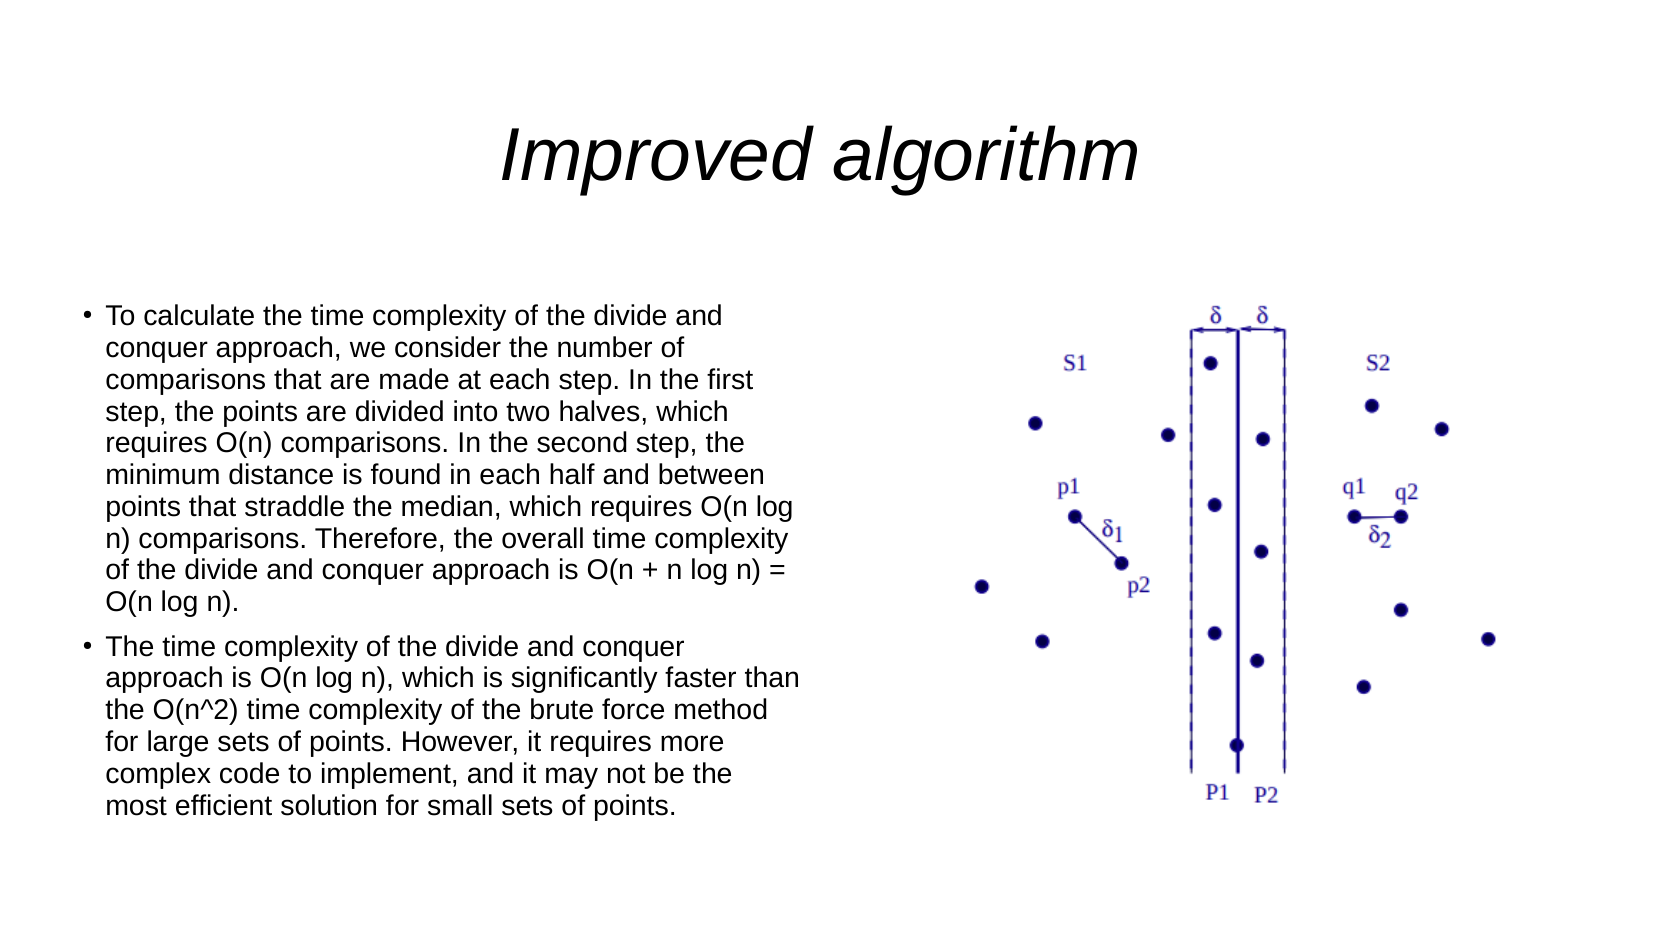

# Improved algorithm
To calculate the time complexity of the divide and conquer approach, we consider the number of comparisons that are made at each step. In the first step, the points are divided into two halves, which requires O(n) comparisons. In the second step, the minimum distance is found in each half and between points that straddle the median, which requires O(n log n) comparisons. Therefore, the overall time complexity of the divide and conquer approach is O(n + n log n) = O(n log n).
The time complexity of the divide and conquer approach is O(n log n), which is significantly faster than the O(n^2) time complexity of the brute force method for large sets of points. However, it requires more complex code to implement, and it may not be the most efficient solution for small sets of points.